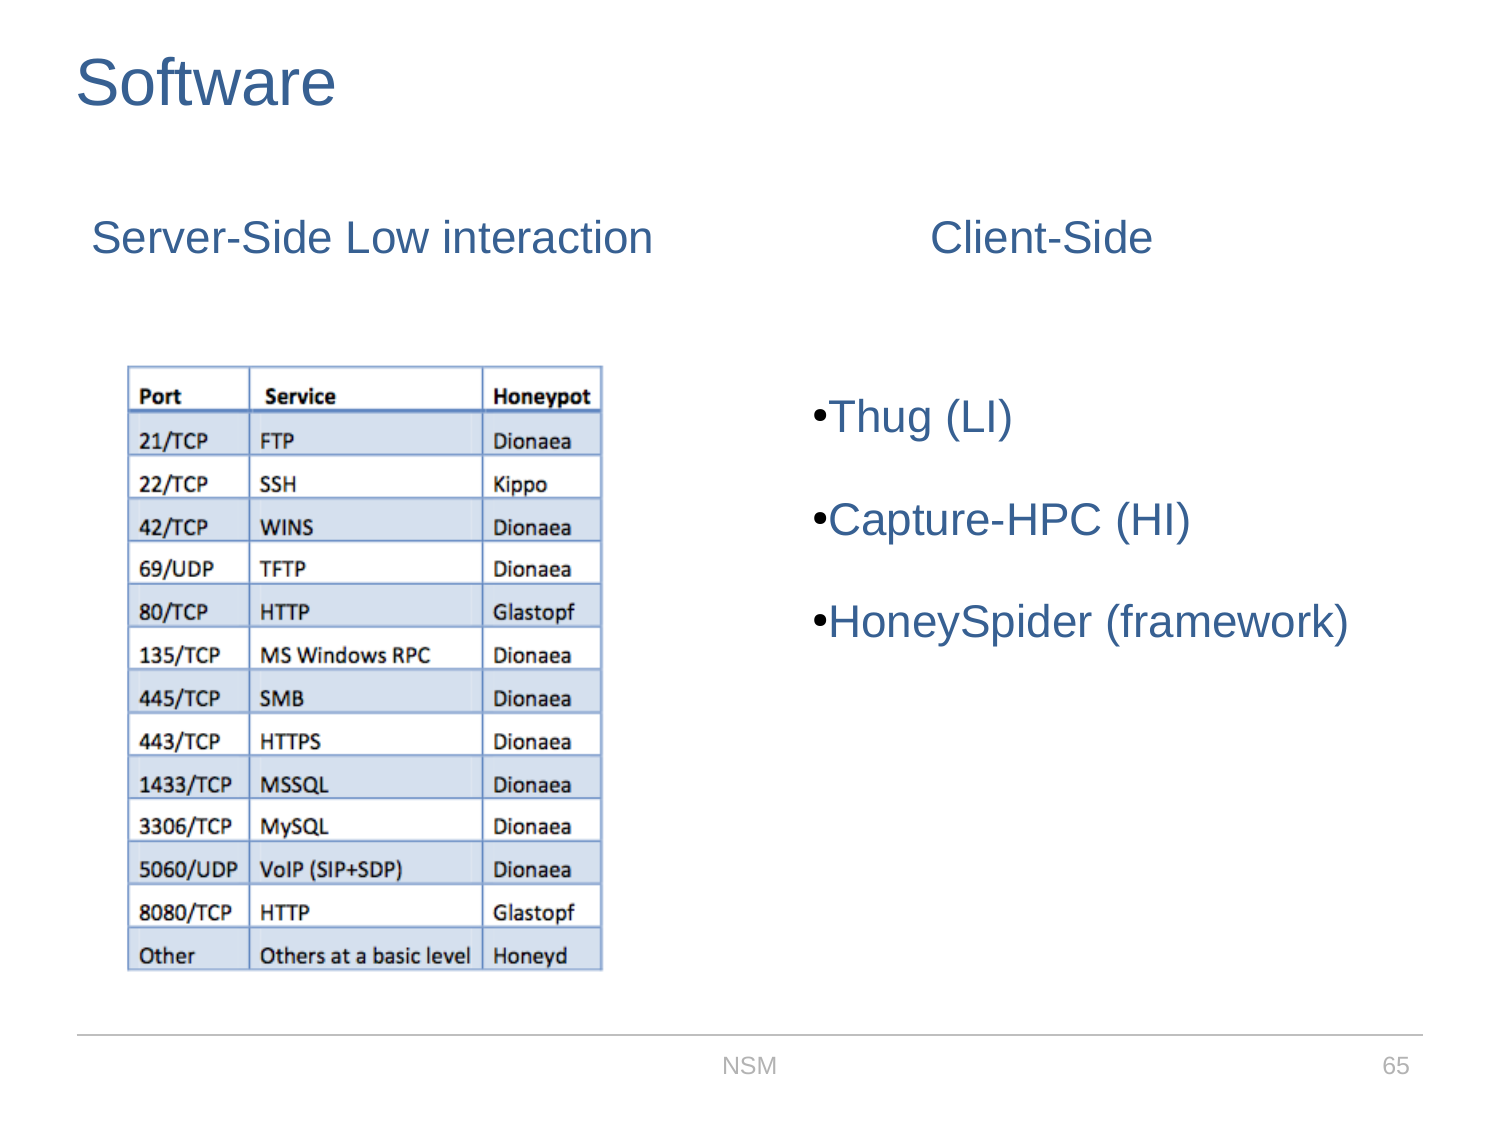

# Software
Server-Side Low interaction
Client-Side
Thug (LI)
Capture-HPC (HI)
HoneySpider (framework)
Your footer here
65